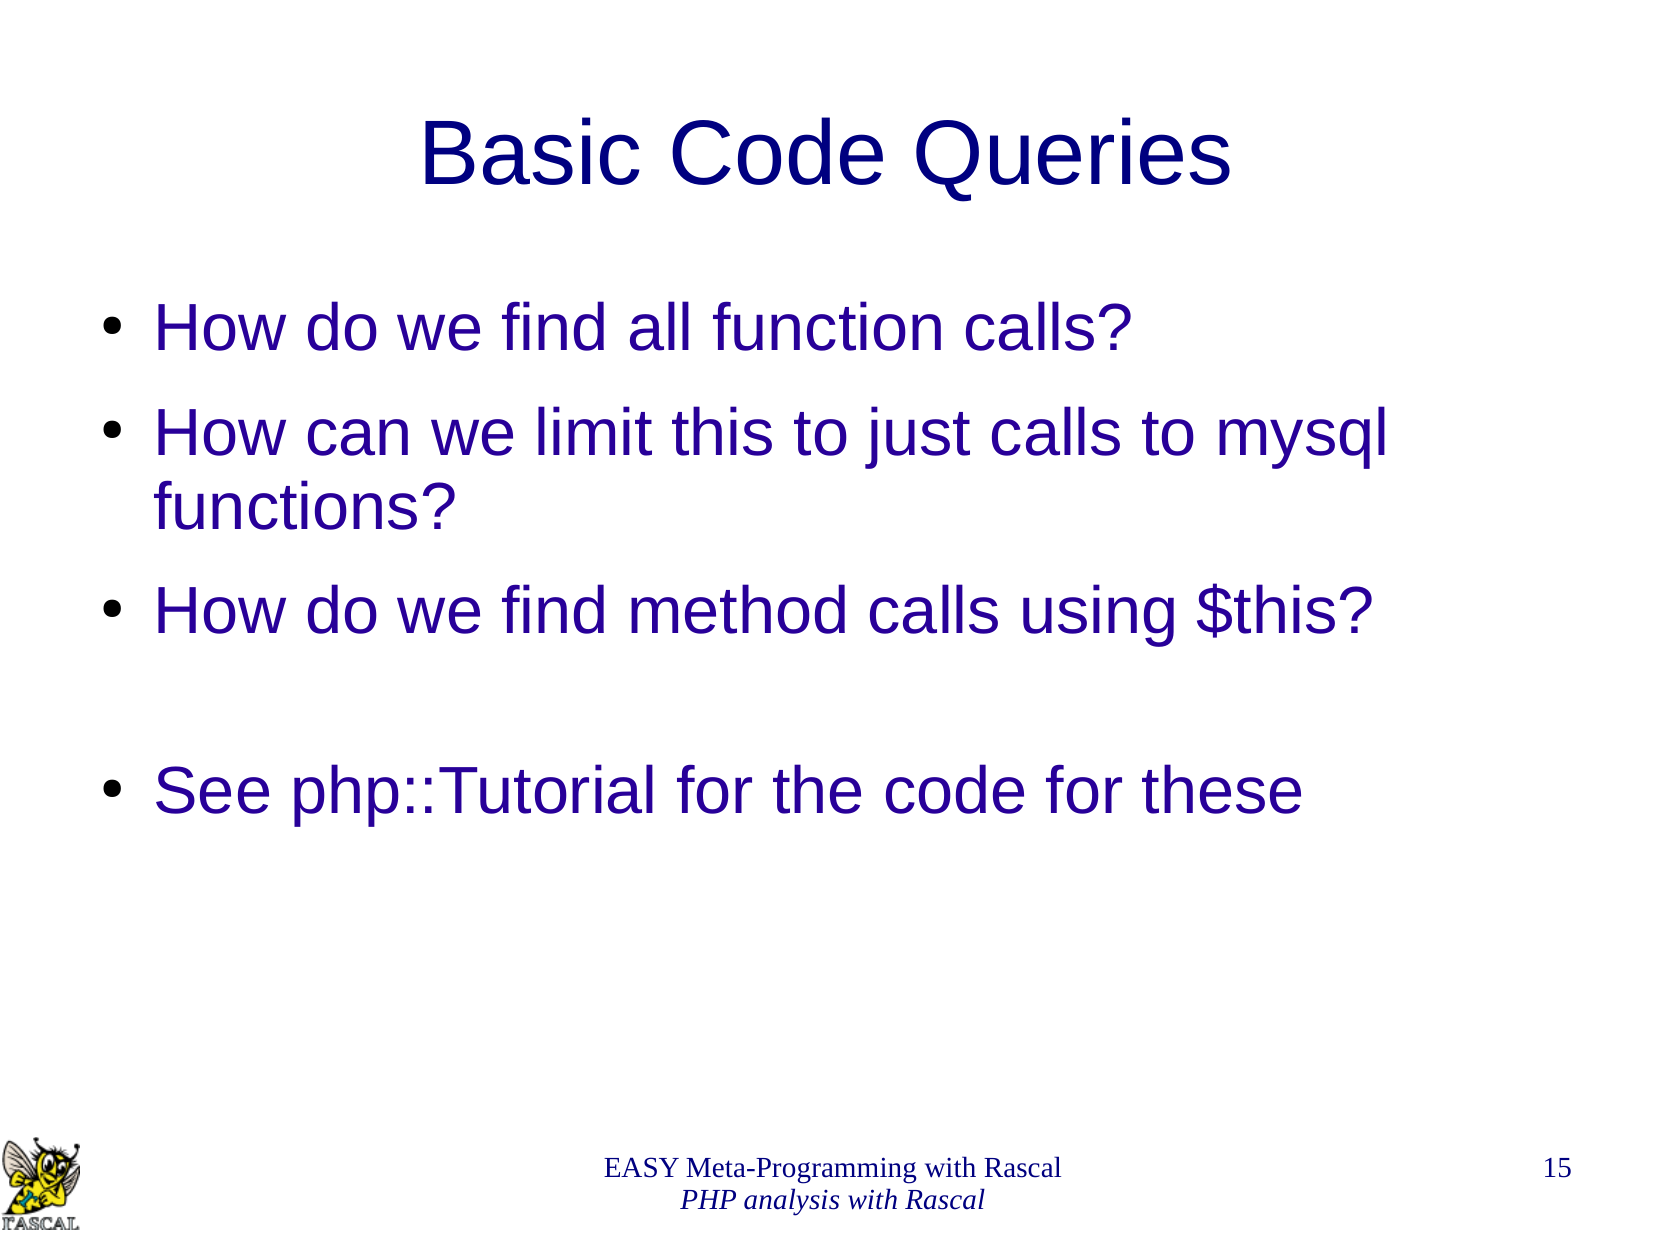

# Basic Code Queries
How do we find all function calls?
How can we limit this to just calls to mysql functions?
How do we find method calls using $this?
See php::Tutorial for the code for these
15